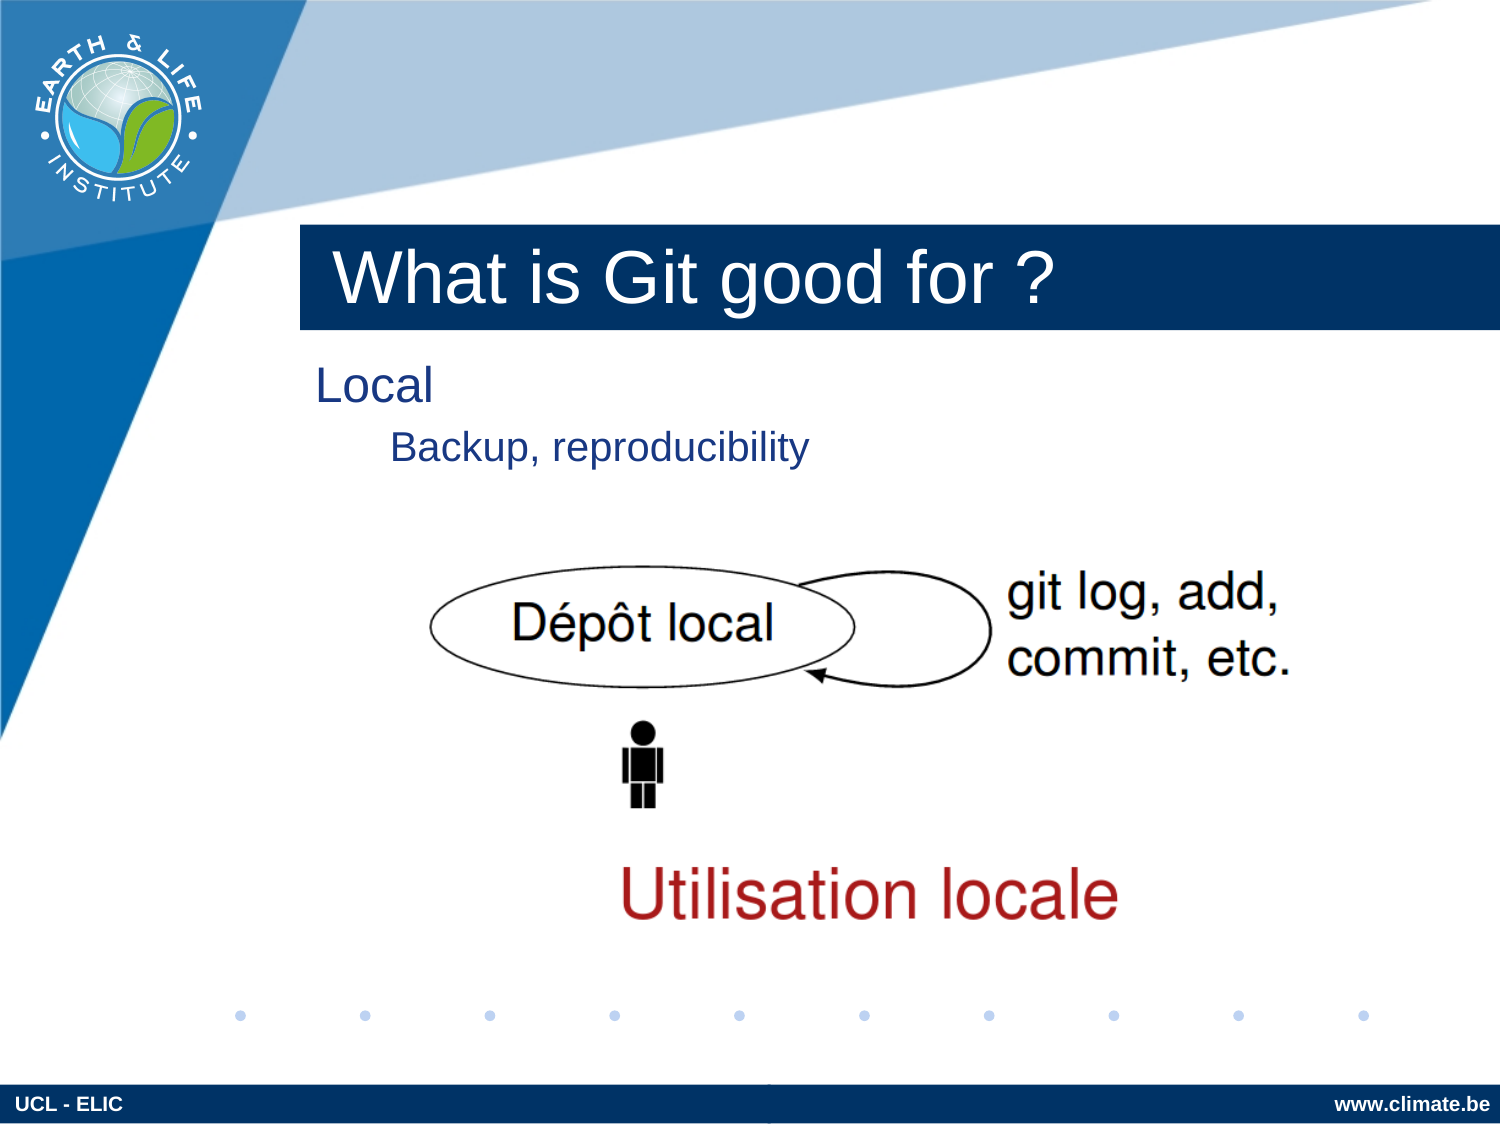

# What is Git good for ?
Local
Backup, reproducibility